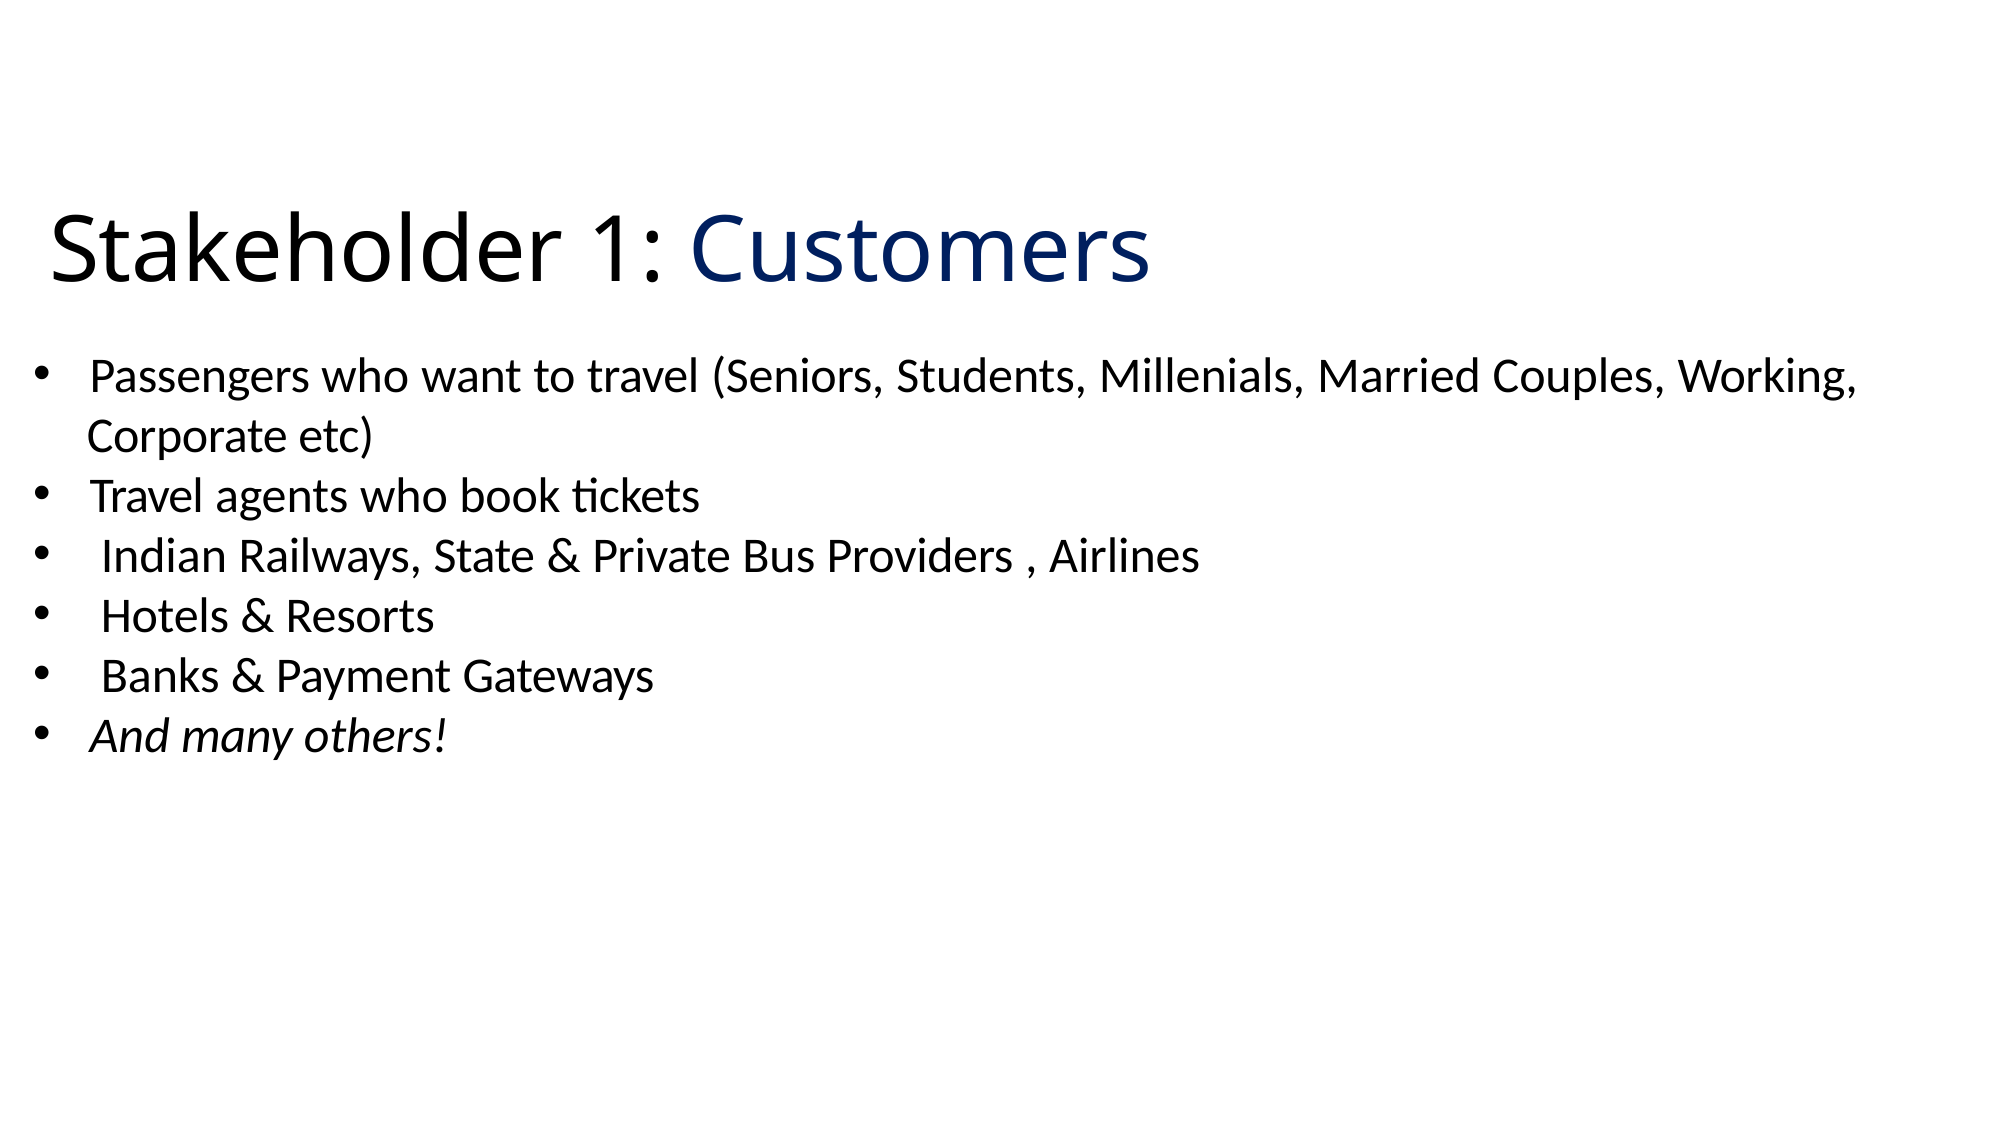

# Stakeholder 1: Customers
Passengers who want to travel (Seniors, Students, Millenials, Married Couples, Working,
Corporate etc)
Travel agents who book tickets
Indian Railways, State & Private Bus Providers , Airlines
Hotels & Resorts
Banks & Payment Gateways
And many others!